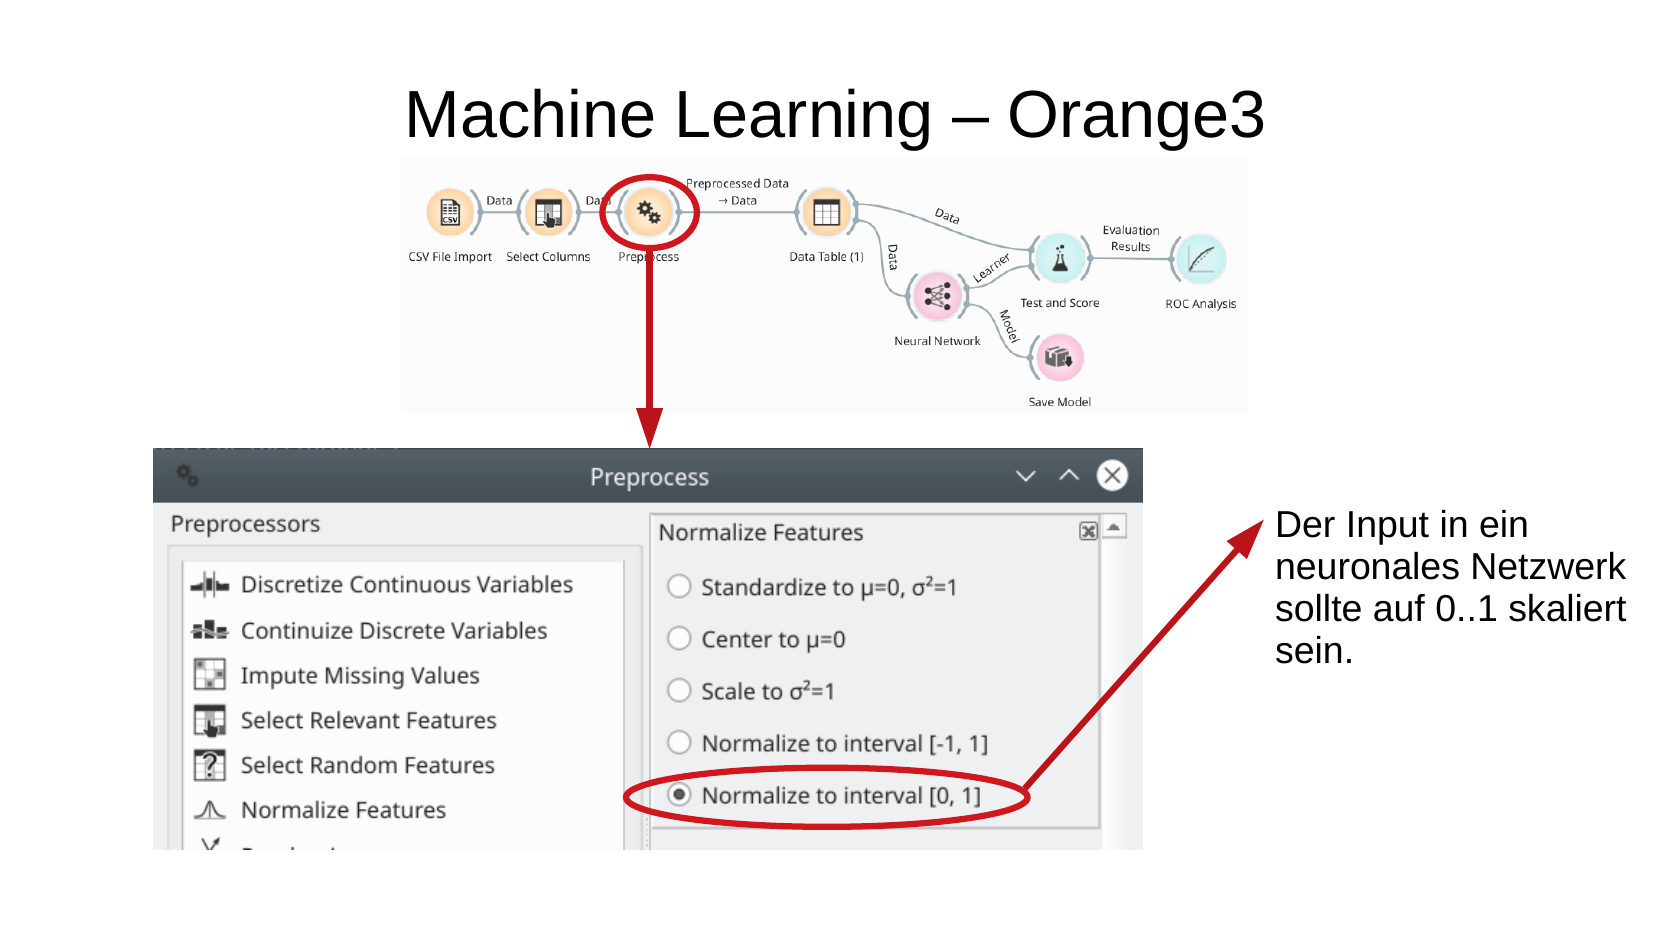

# Machine Learning – Orange3
Der Input in ein
neuronales Netzwerk
sollte auf 0..1 skaliert
sein.